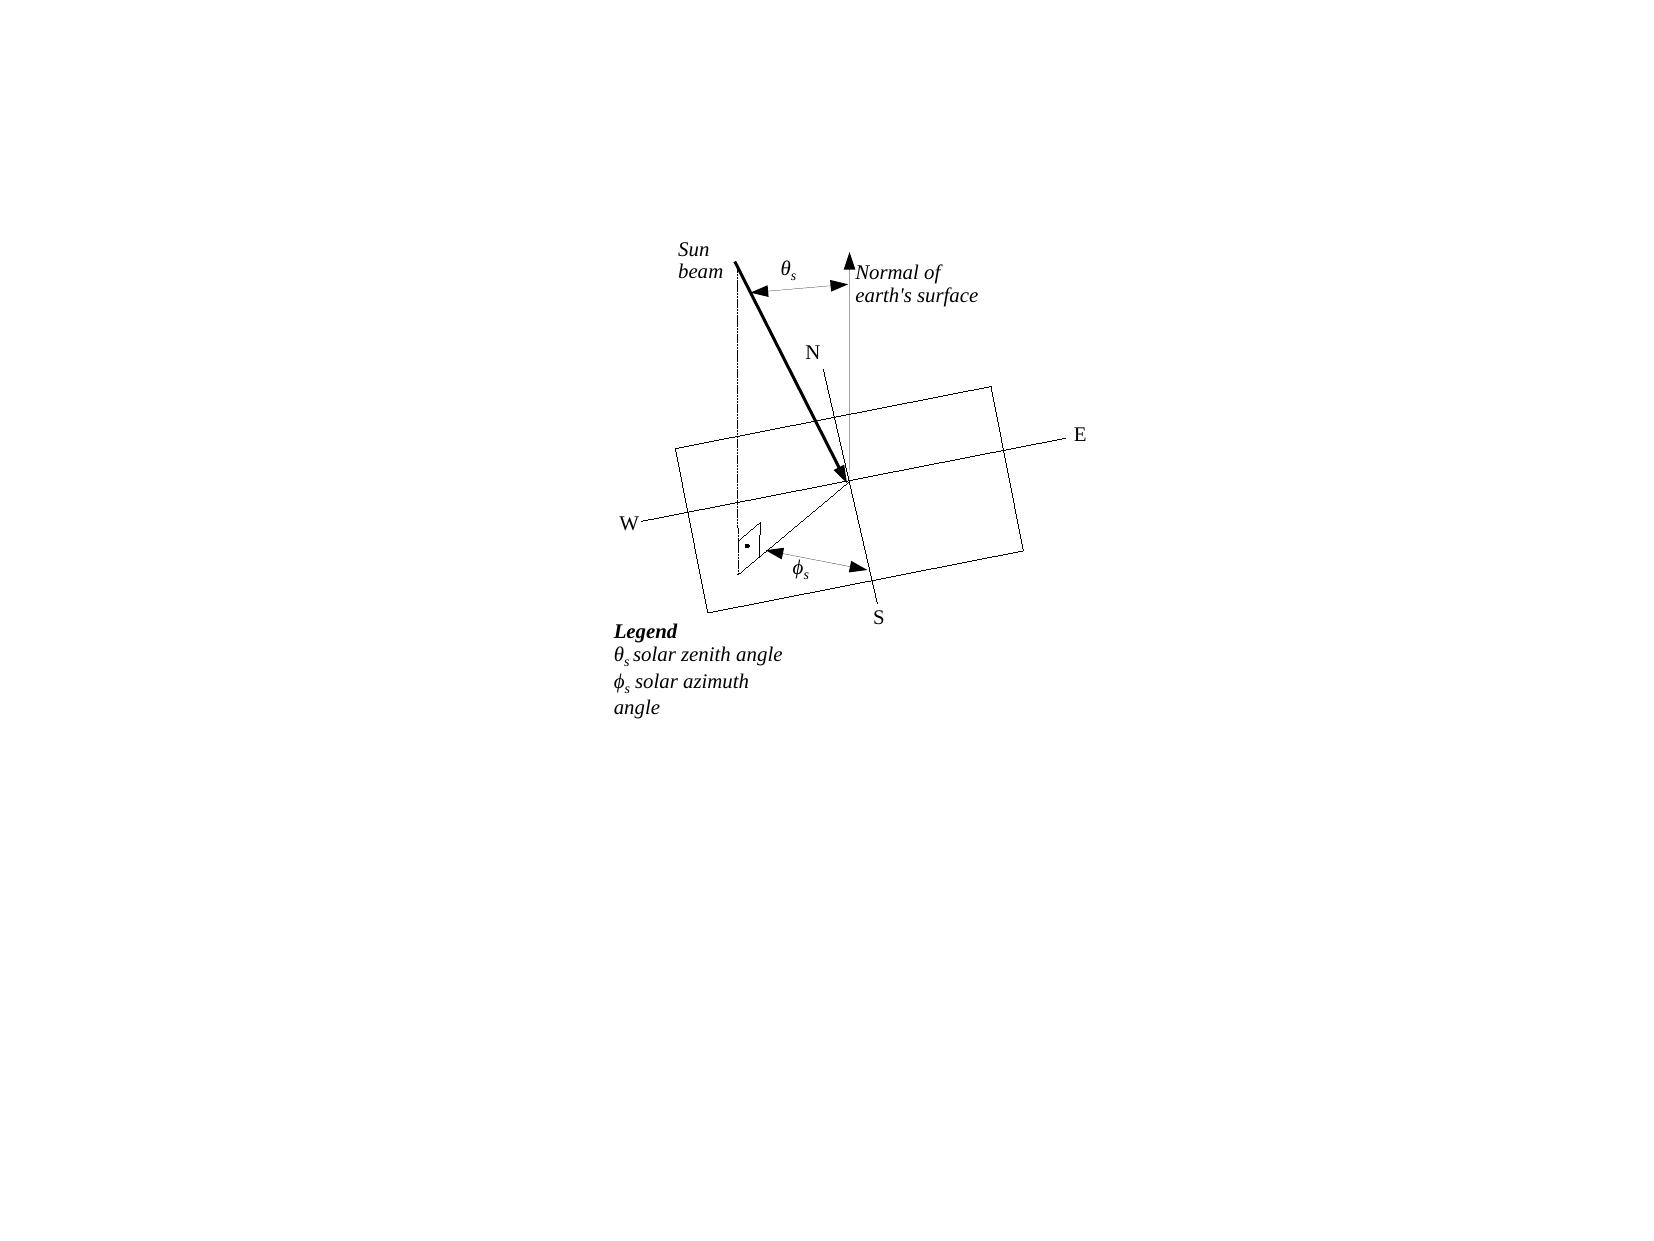

Sun beam
θs
Normal of
earth's surface
N
E
W
ϕs
S
Legend
θs solar zenith angle
ϕs solar azimuth angle